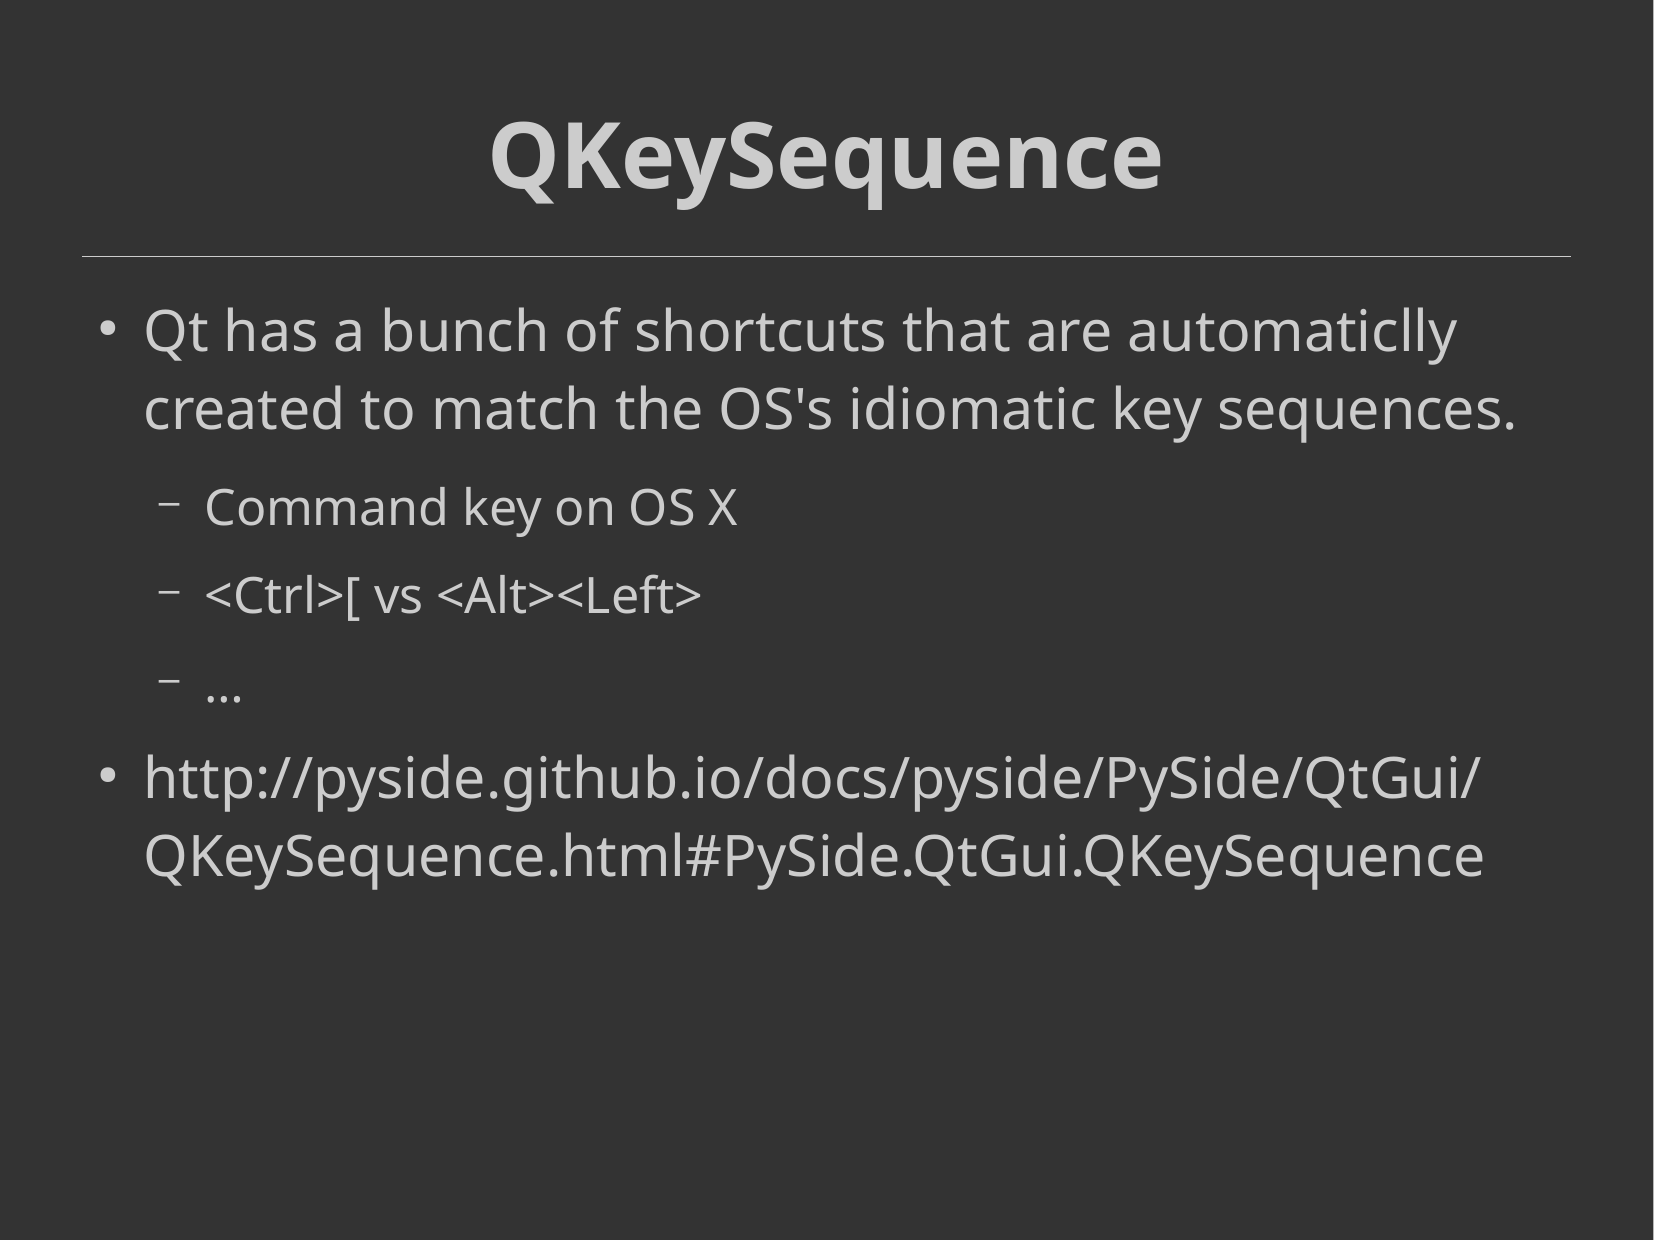

# QKeySequence
Qt has a bunch of shortcuts that are automaticlly created to match the OS's idiomatic key sequences.
Command key on OS X
<Ctrl>[ vs <Alt><Left>
…
http://pyside.github.io/docs/pyside/PySide/QtGui/QKeySequence.html#PySide.QtGui.QKeySequence